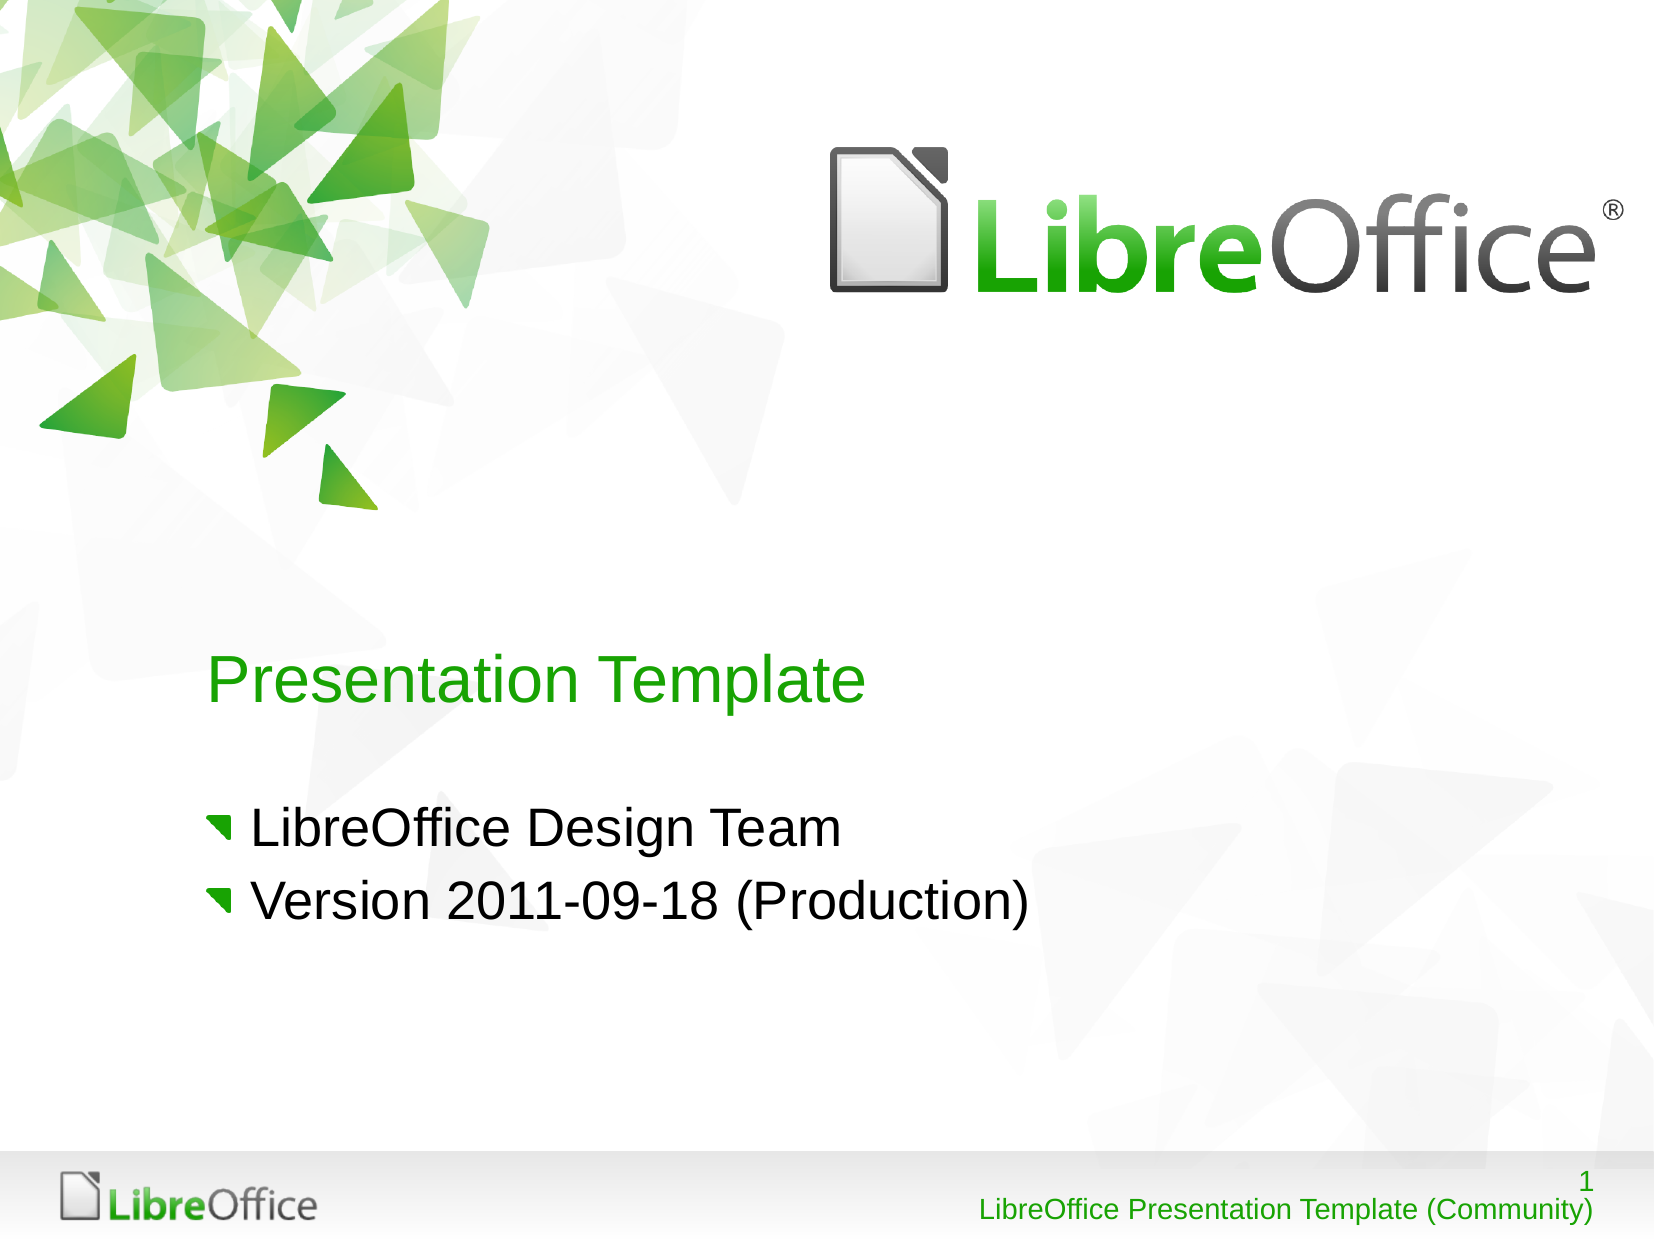

# Presentation Template
LibreOffice Design Team
Version 2011-09-18 (Production)
1
LibreOffice Presentation Template (Community)